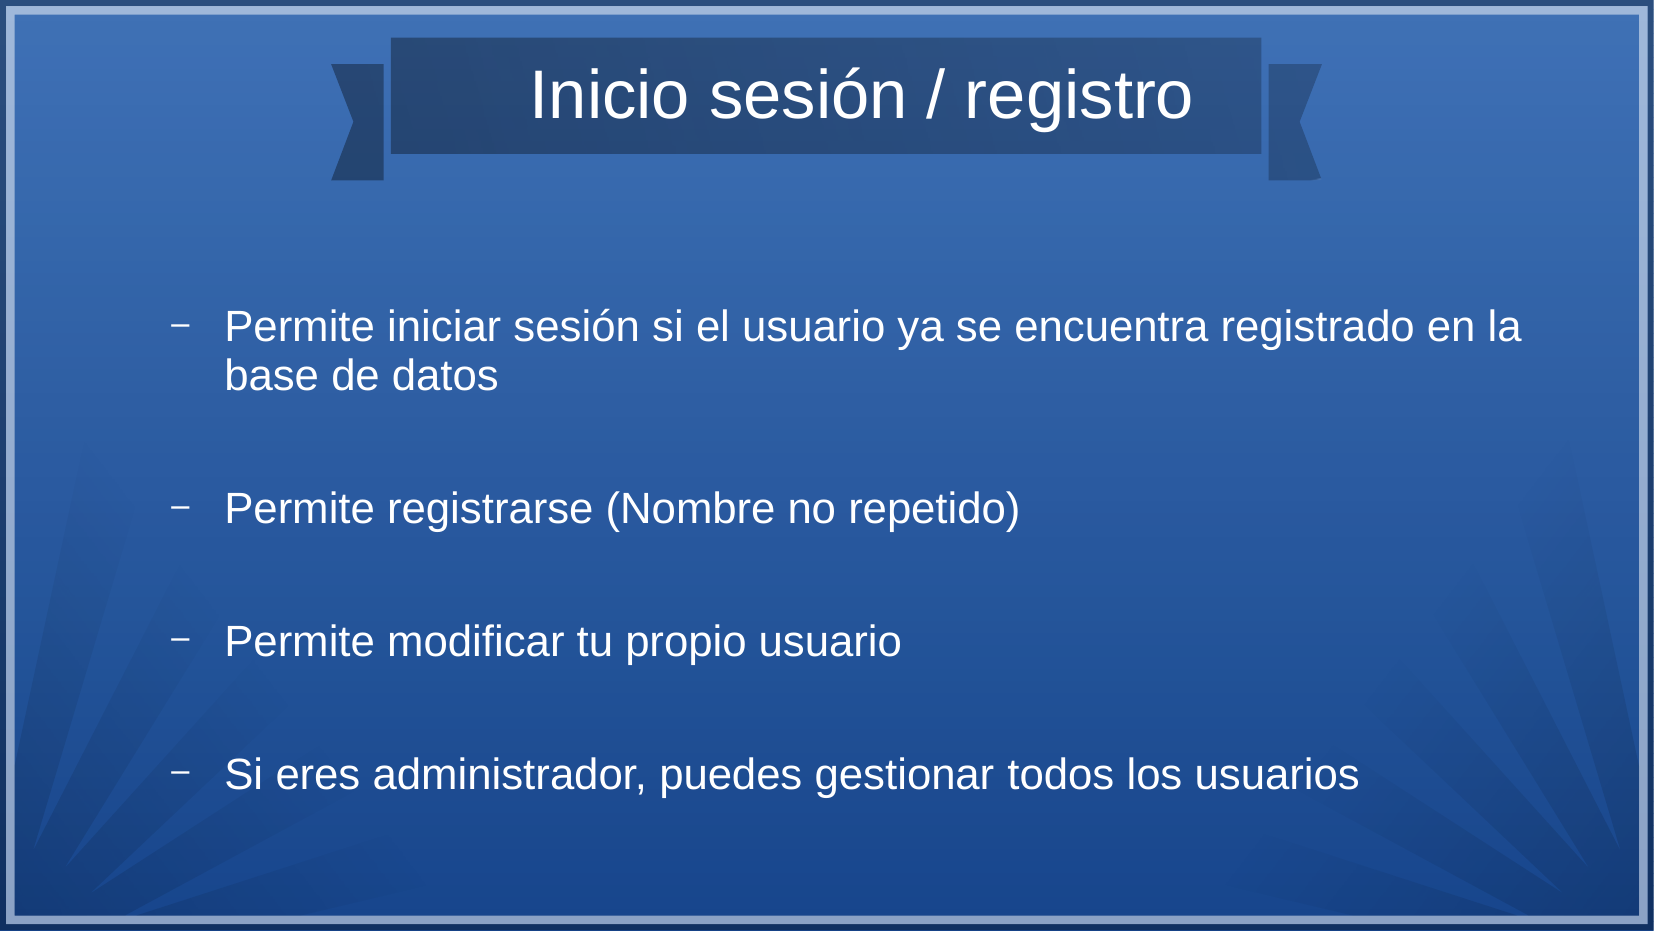

# Inicio sesión / registro
Permite iniciar sesión si el usuario ya se encuentra registrado en la base de datos
Permite registrarse (Nombre no repetido)
Permite modificar tu propio usuario
Si eres administrador, puedes gestionar todos los usuarios